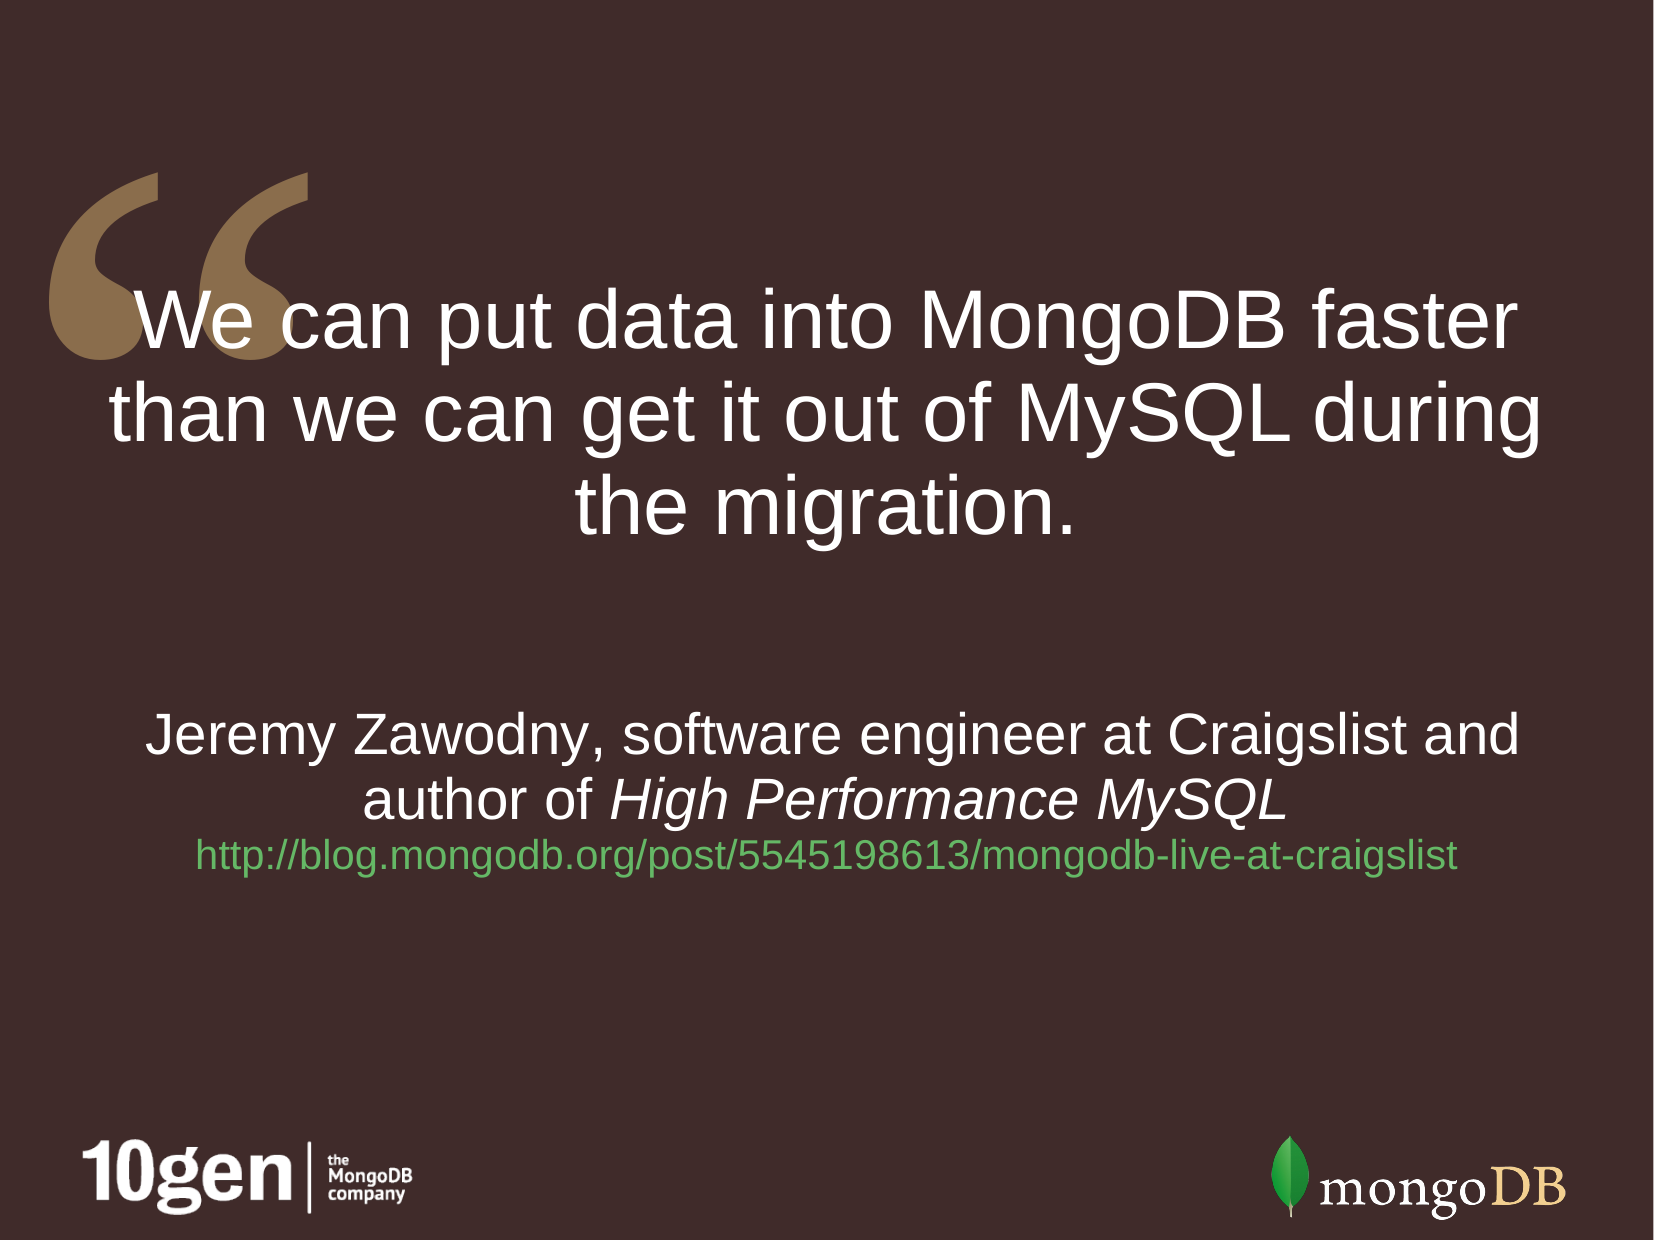

“
# We can put data into MongoDB faster than we can get it out of MySQL during the migration.
 Jeremy Zawodny, software engineer at Craigslist and author of High Performance MySQL
http://blog.mongodb.org/post/5545198613/mongodb-live-at-craigslist